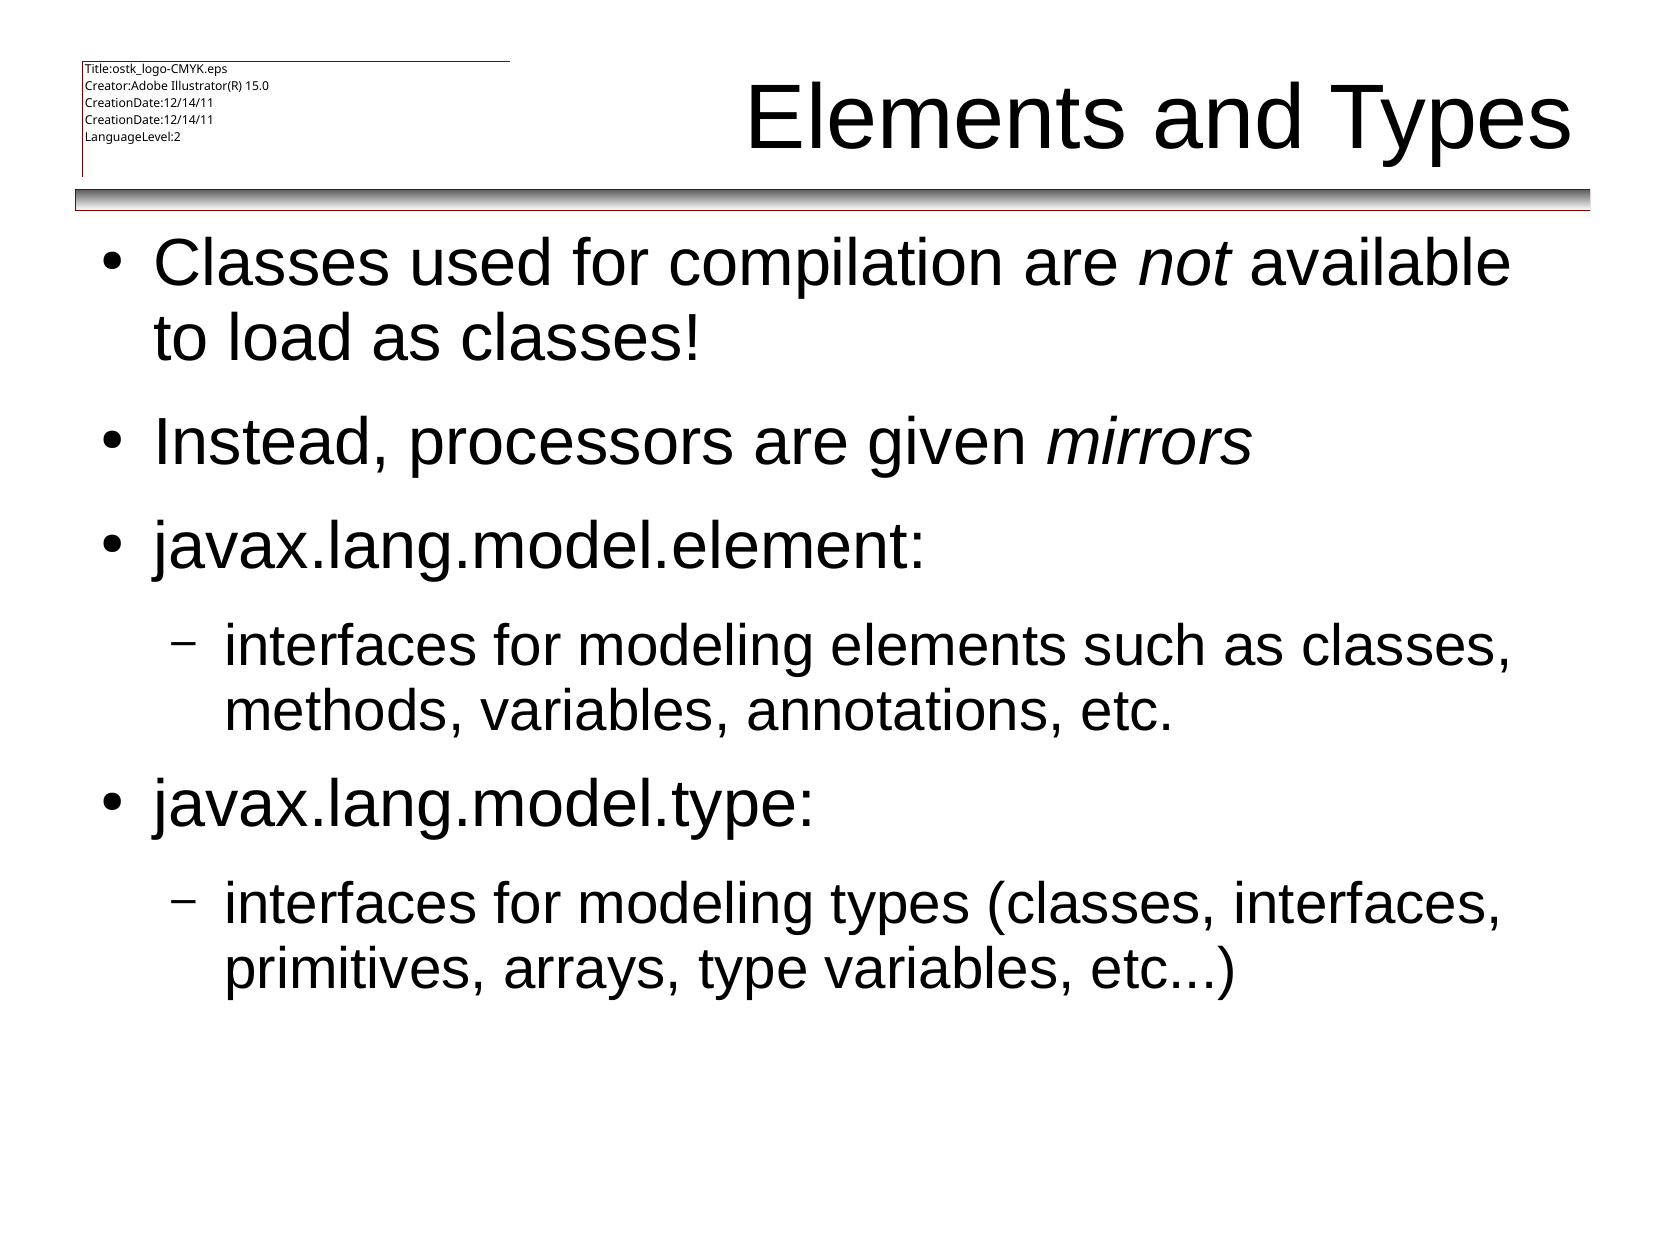

# Elements and Types
Classes used for compilation are not available to load as classes!
Instead, processors are given mirrors
javax.lang.model.element:
interfaces for modeling elements such as classes, methods, variables, annotations, etc.
javax.lang.model.type:
interfaces for modeling types (classes, interfaces, primitives, arrays, type variables, etc...)